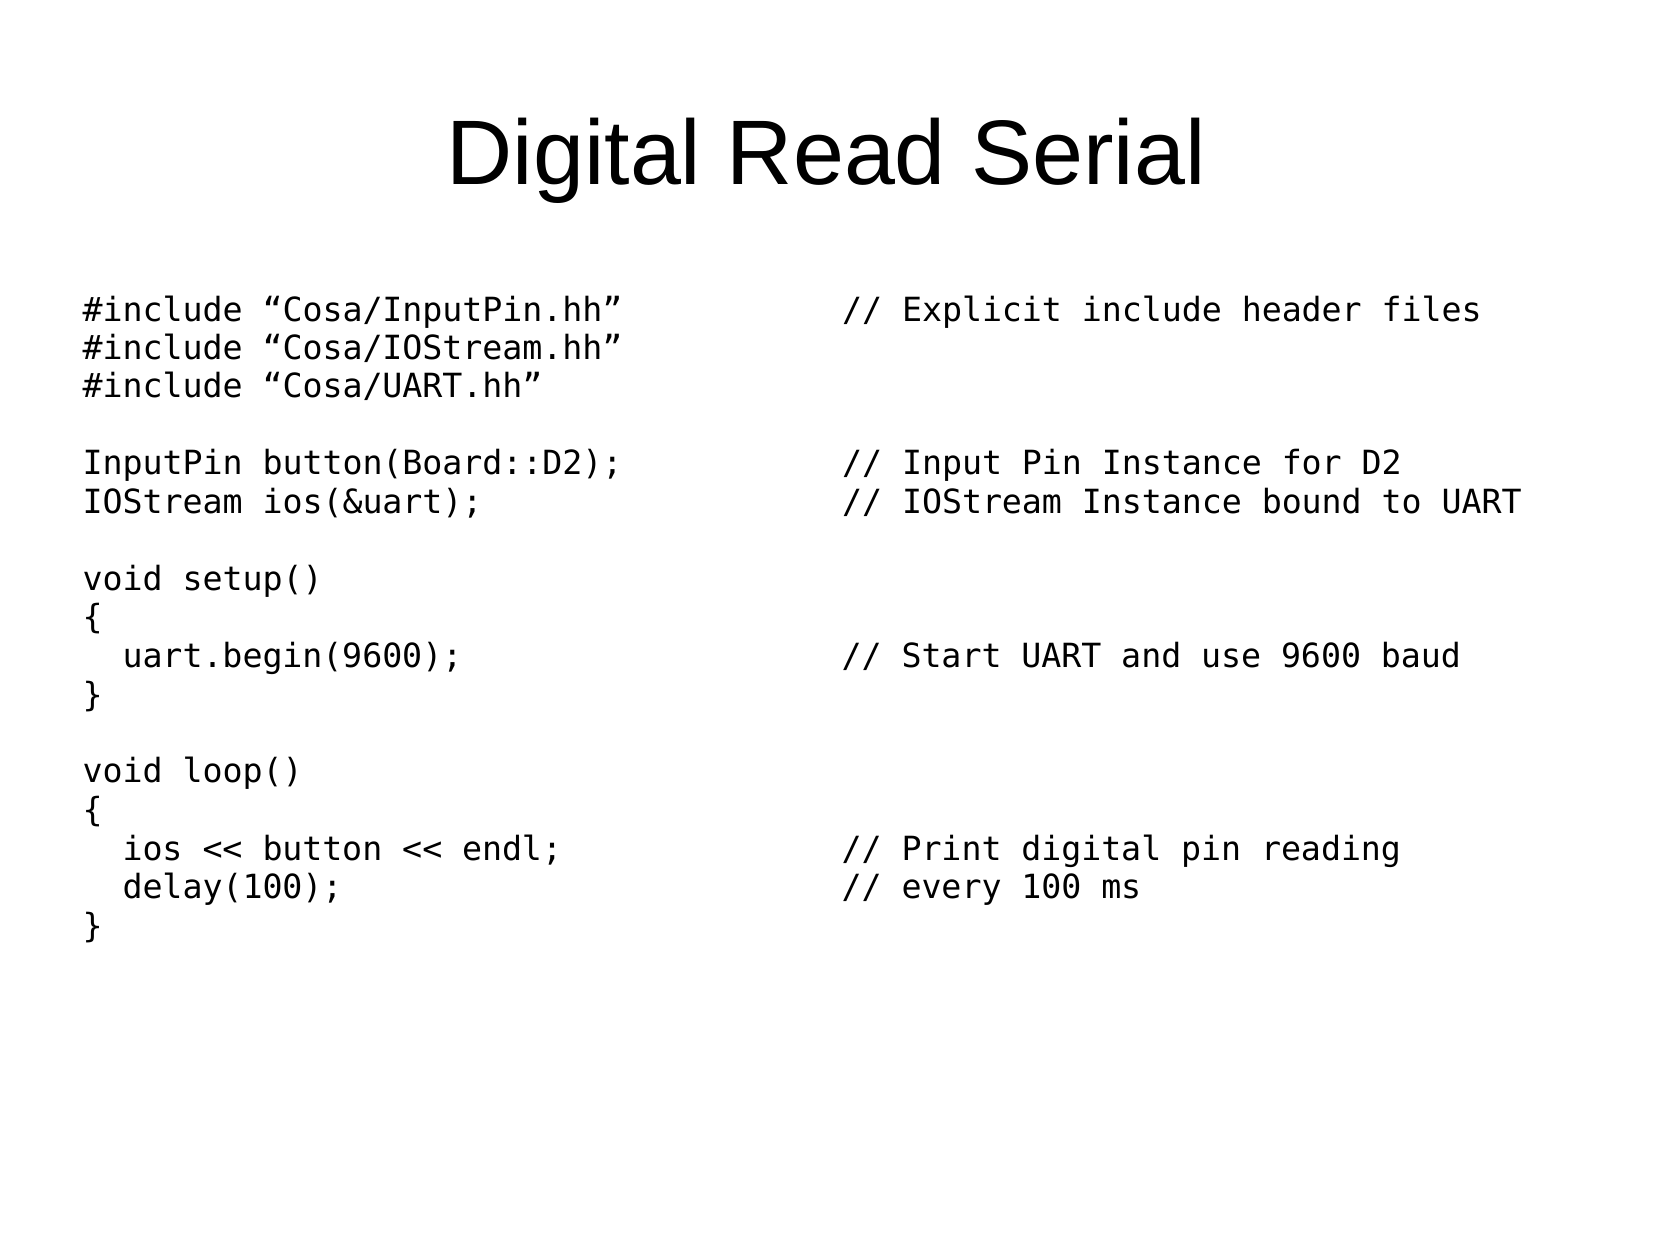

# Digital Read Serial
#include “Cosa/InputPin.hh” // Explicit include header files
#include “Cosa/IOStream.hh”
#include “Cosa/UART.hh”
InputPin button(Board::D2); // Input Pin Instance for D2
IOStream ios(&uart); // IOStream Instance bound to UART
void setup()
{
 uart.begin(9600); // Start UART and use 9600 baud
}
void loop()
{
 ios << button << endl; // Print digital pin reading
 delay(100); // every 100 ms
}